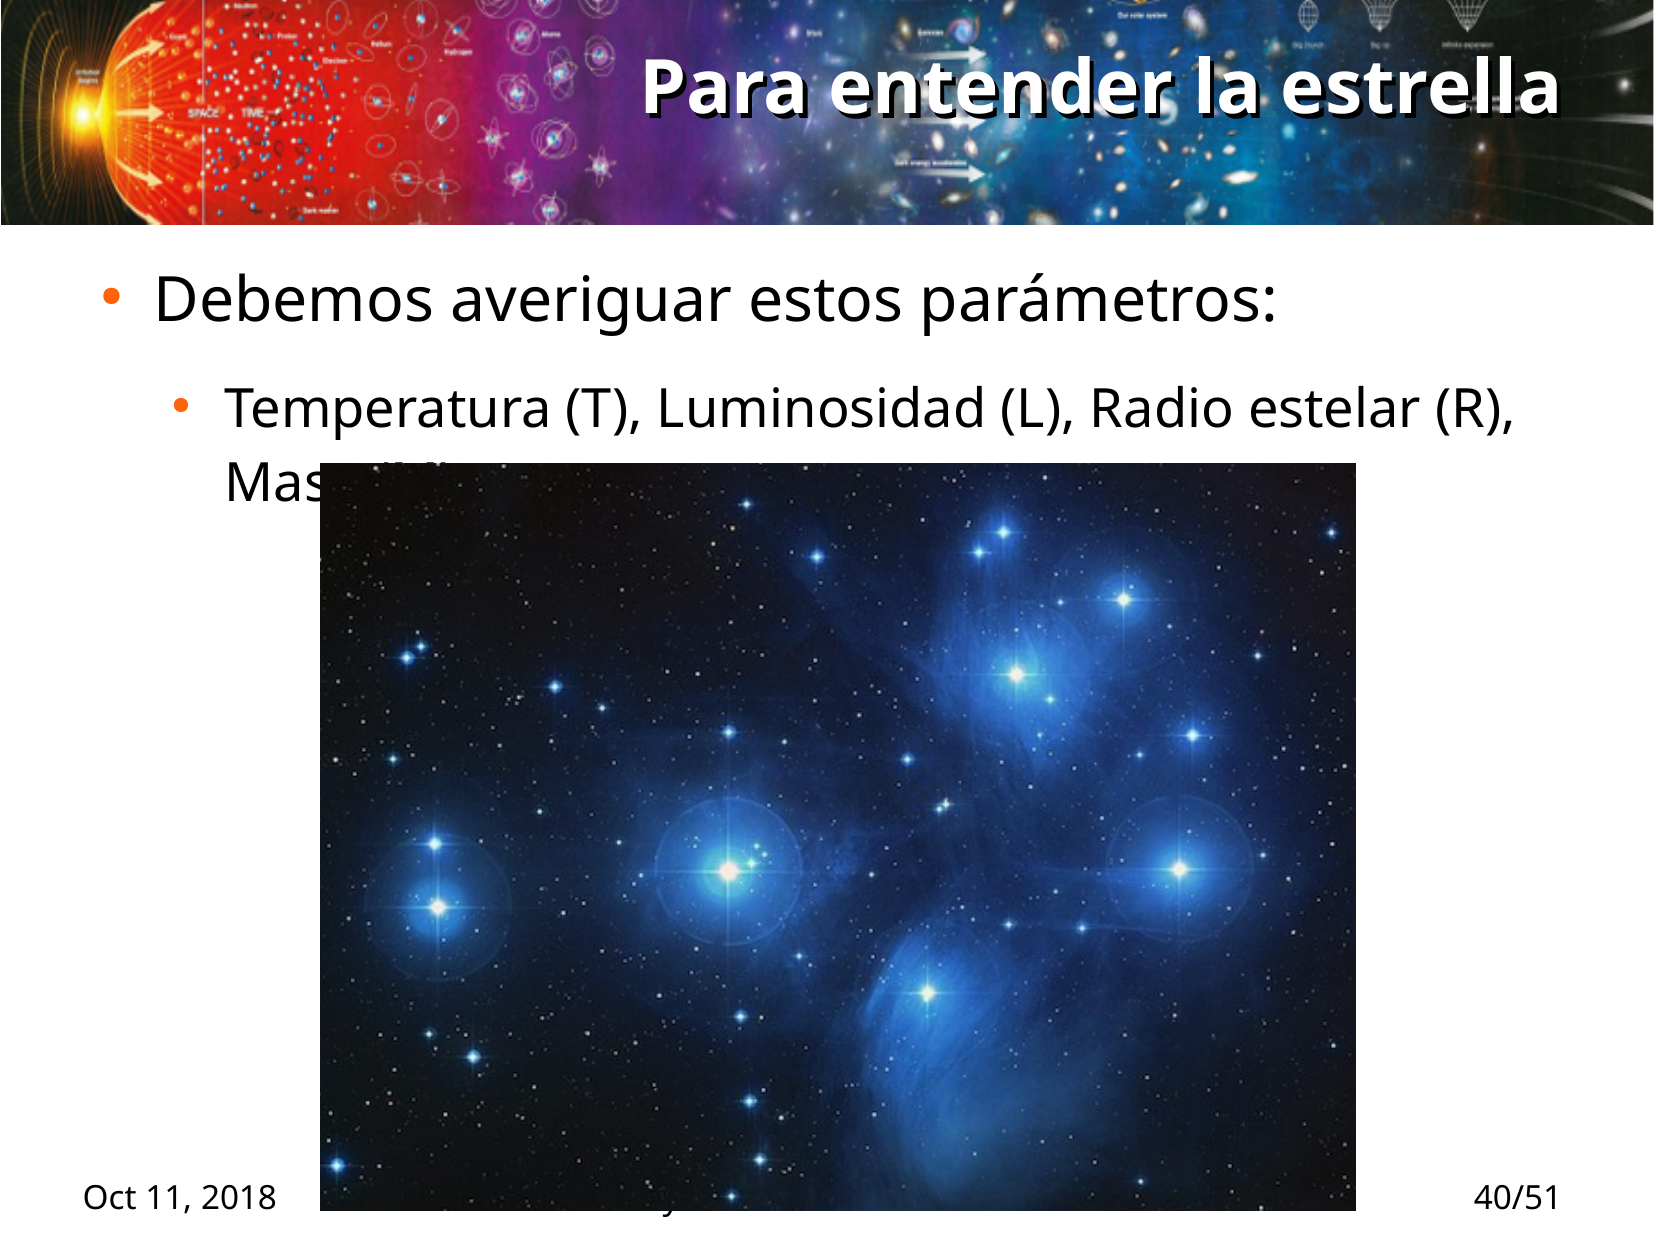

# Para entender la estrella
Debemos averiguar estos parámetros:
Temperatura (T), Luminosidad (L), Radio estelar (R), Masa (M)
Oct 11, 2018
Asorey IPAC 2018 U02C04 09/16
40